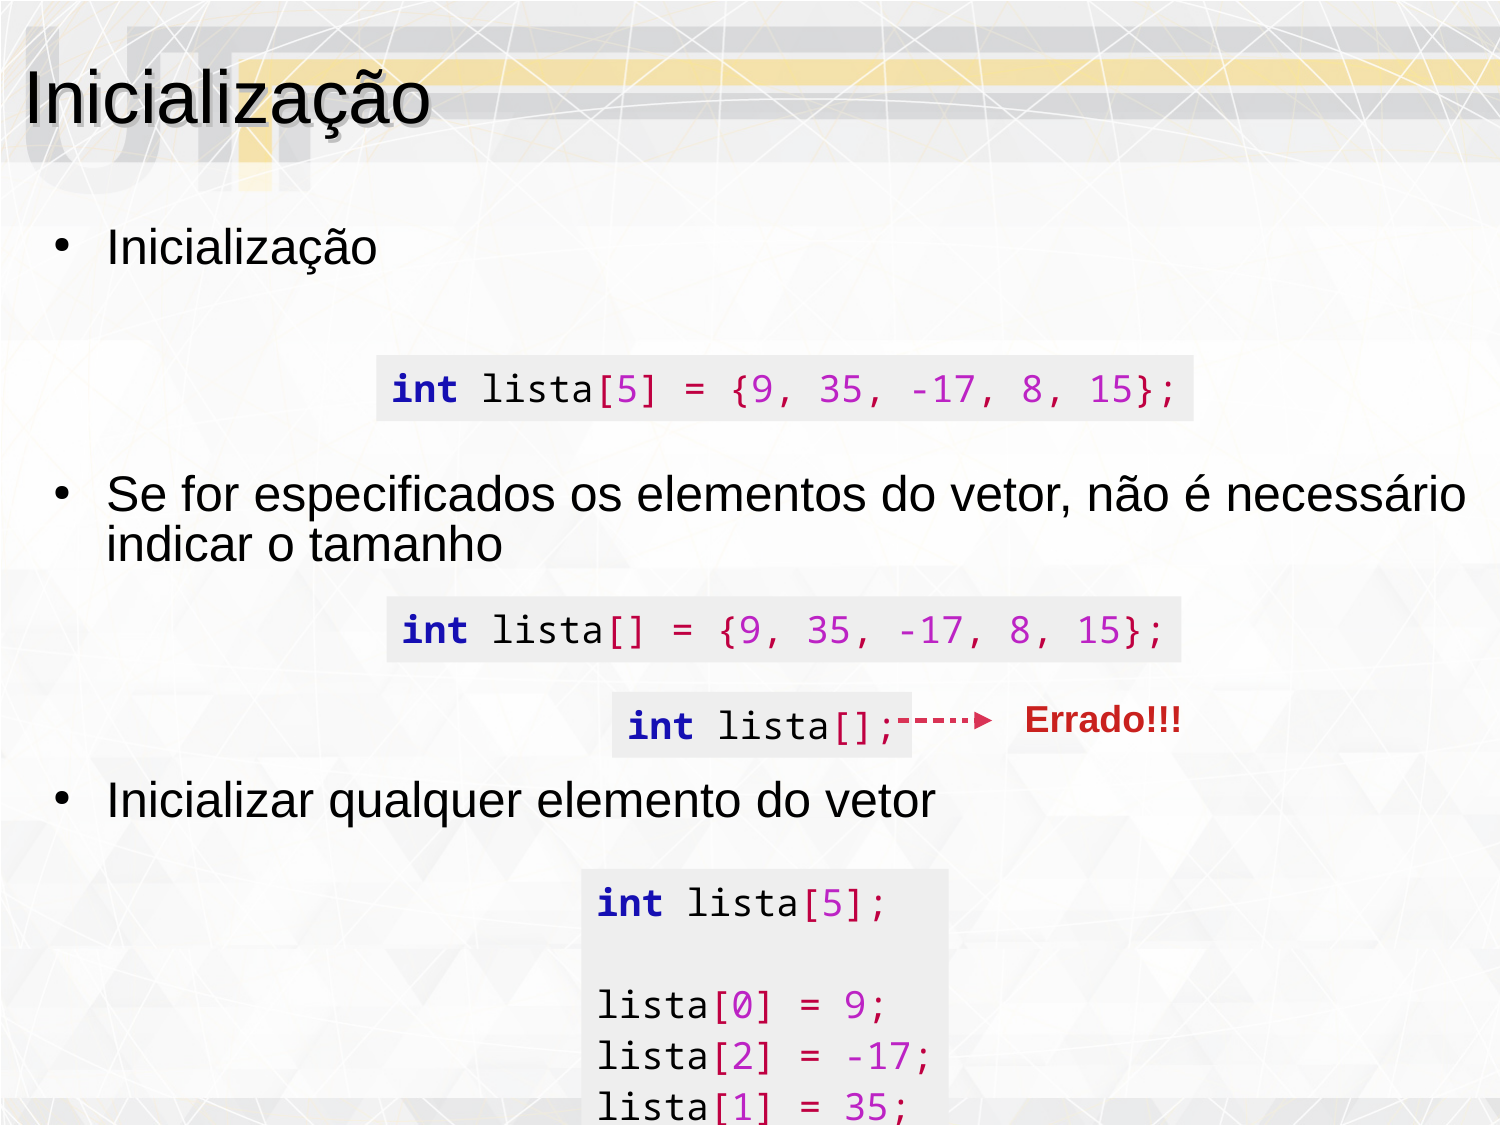

# Inicialização
Inicialização
Se for especificados os elementos do vetor, não é necessário indicar o tamanho
Inicializar qualquer elemento do vetor
int lista[5] = {9, 35, -17, 8, 15};
int lista[] = {9, 35, -17, 8, 15};
Errado!!!
int lista[];
int lista[5];
lista[0] = 9;
lista[2] = -17;
lista[1] = 35;